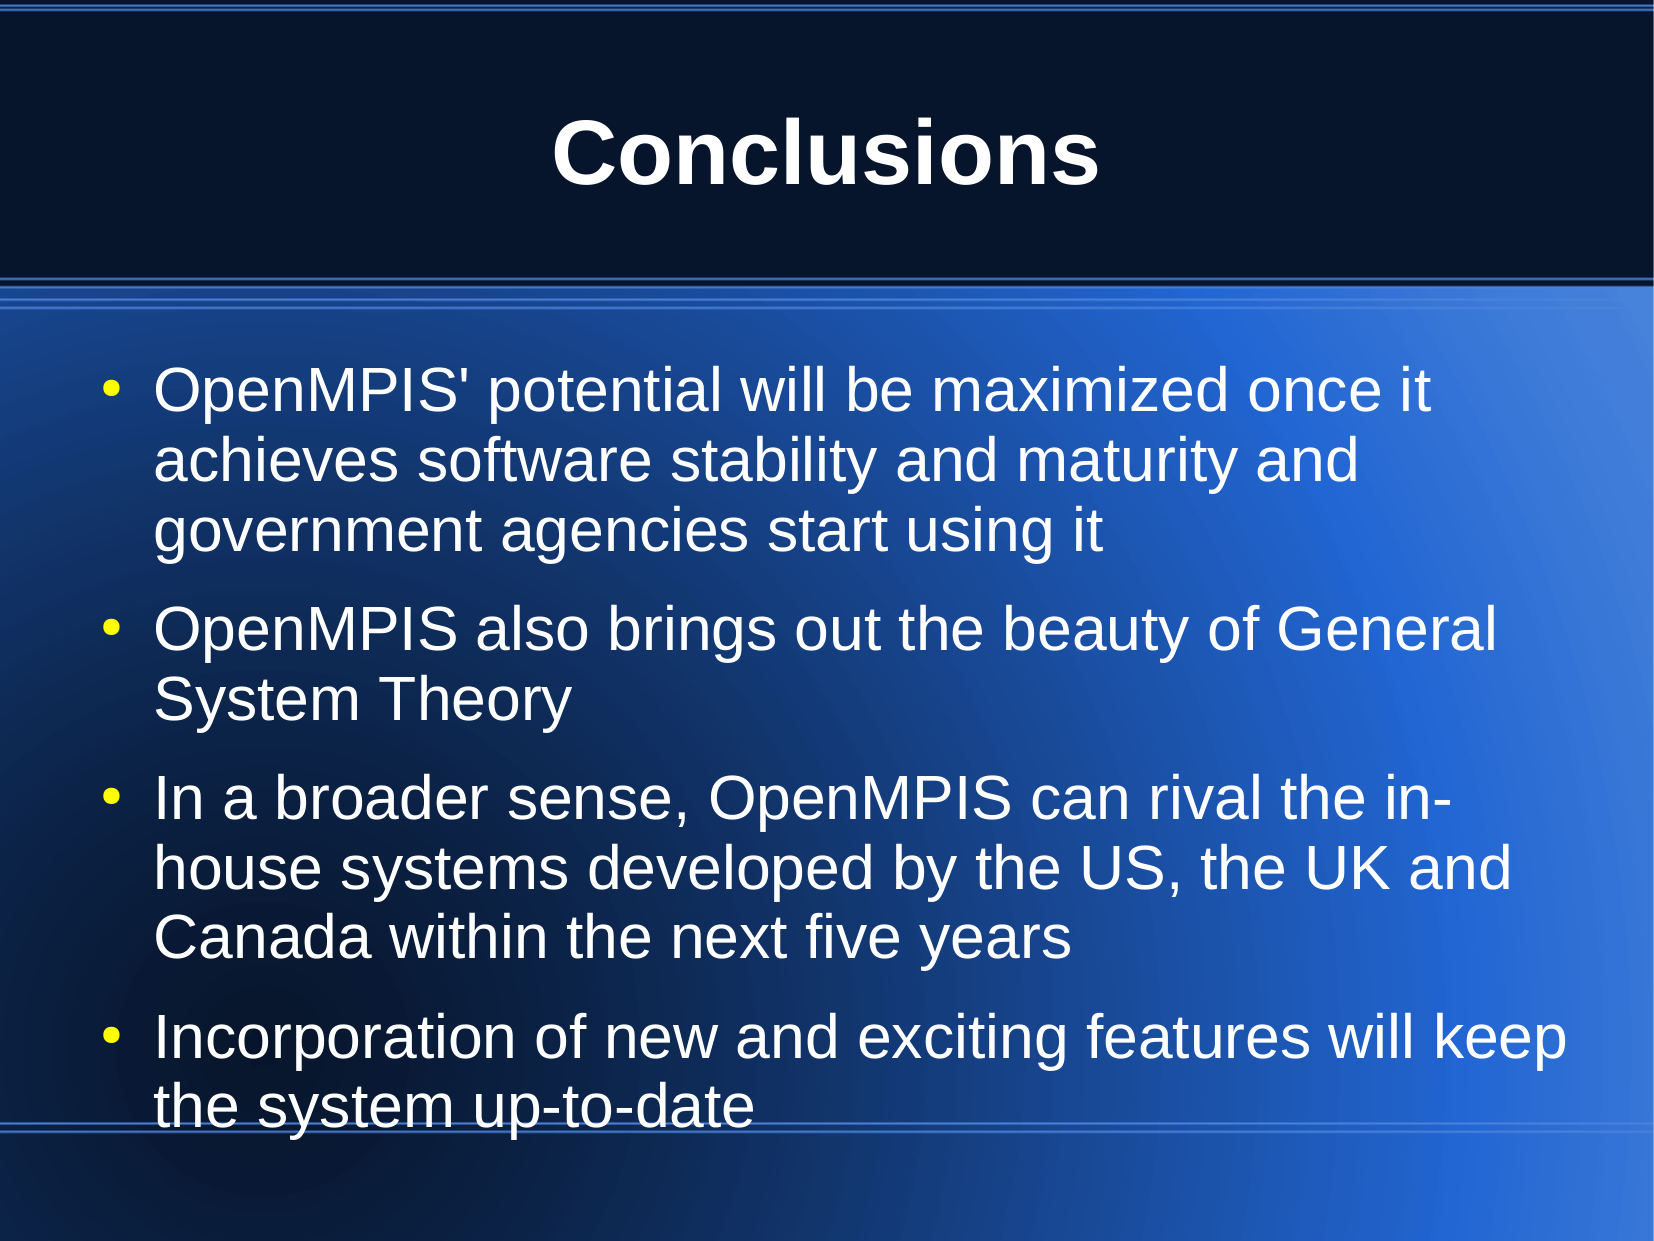

# Conclusions
OpenMPIS' potential will be maximized once it achieves software stability and maturity and government agencies start using it
OpenMPIS also brings out the beauty of General System Theory
In a broader sense, OpenMPIS can rival the in-house systems developed by the US, the UK and Canada within the next five years
Incorporation of new and exciting features will keep the system up-to-date